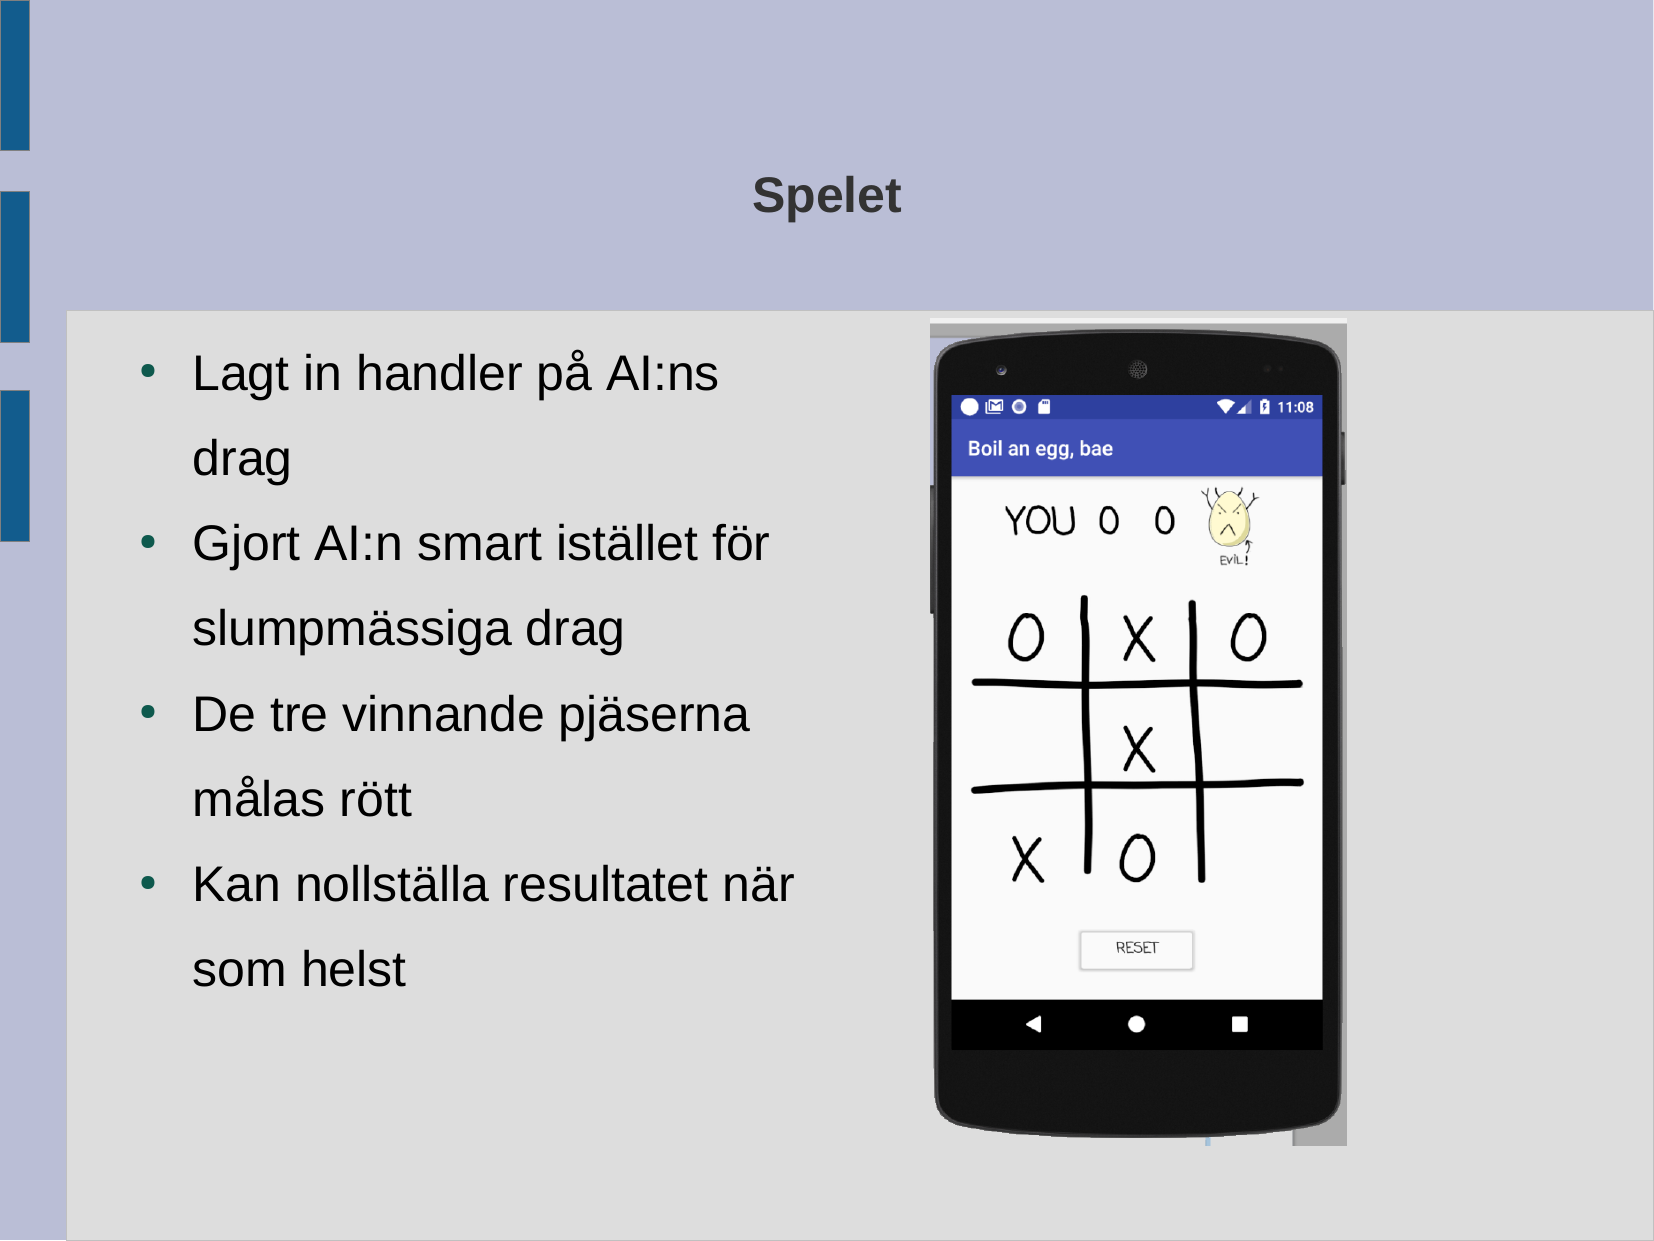

# Spelet
Lagt in handler på AI:ns
drag
Gjort AI:n smart istället för
slumpmässiga drag
De tre vinnande pjäserna
målas rött
Kan nollställa resultatet när
som helst